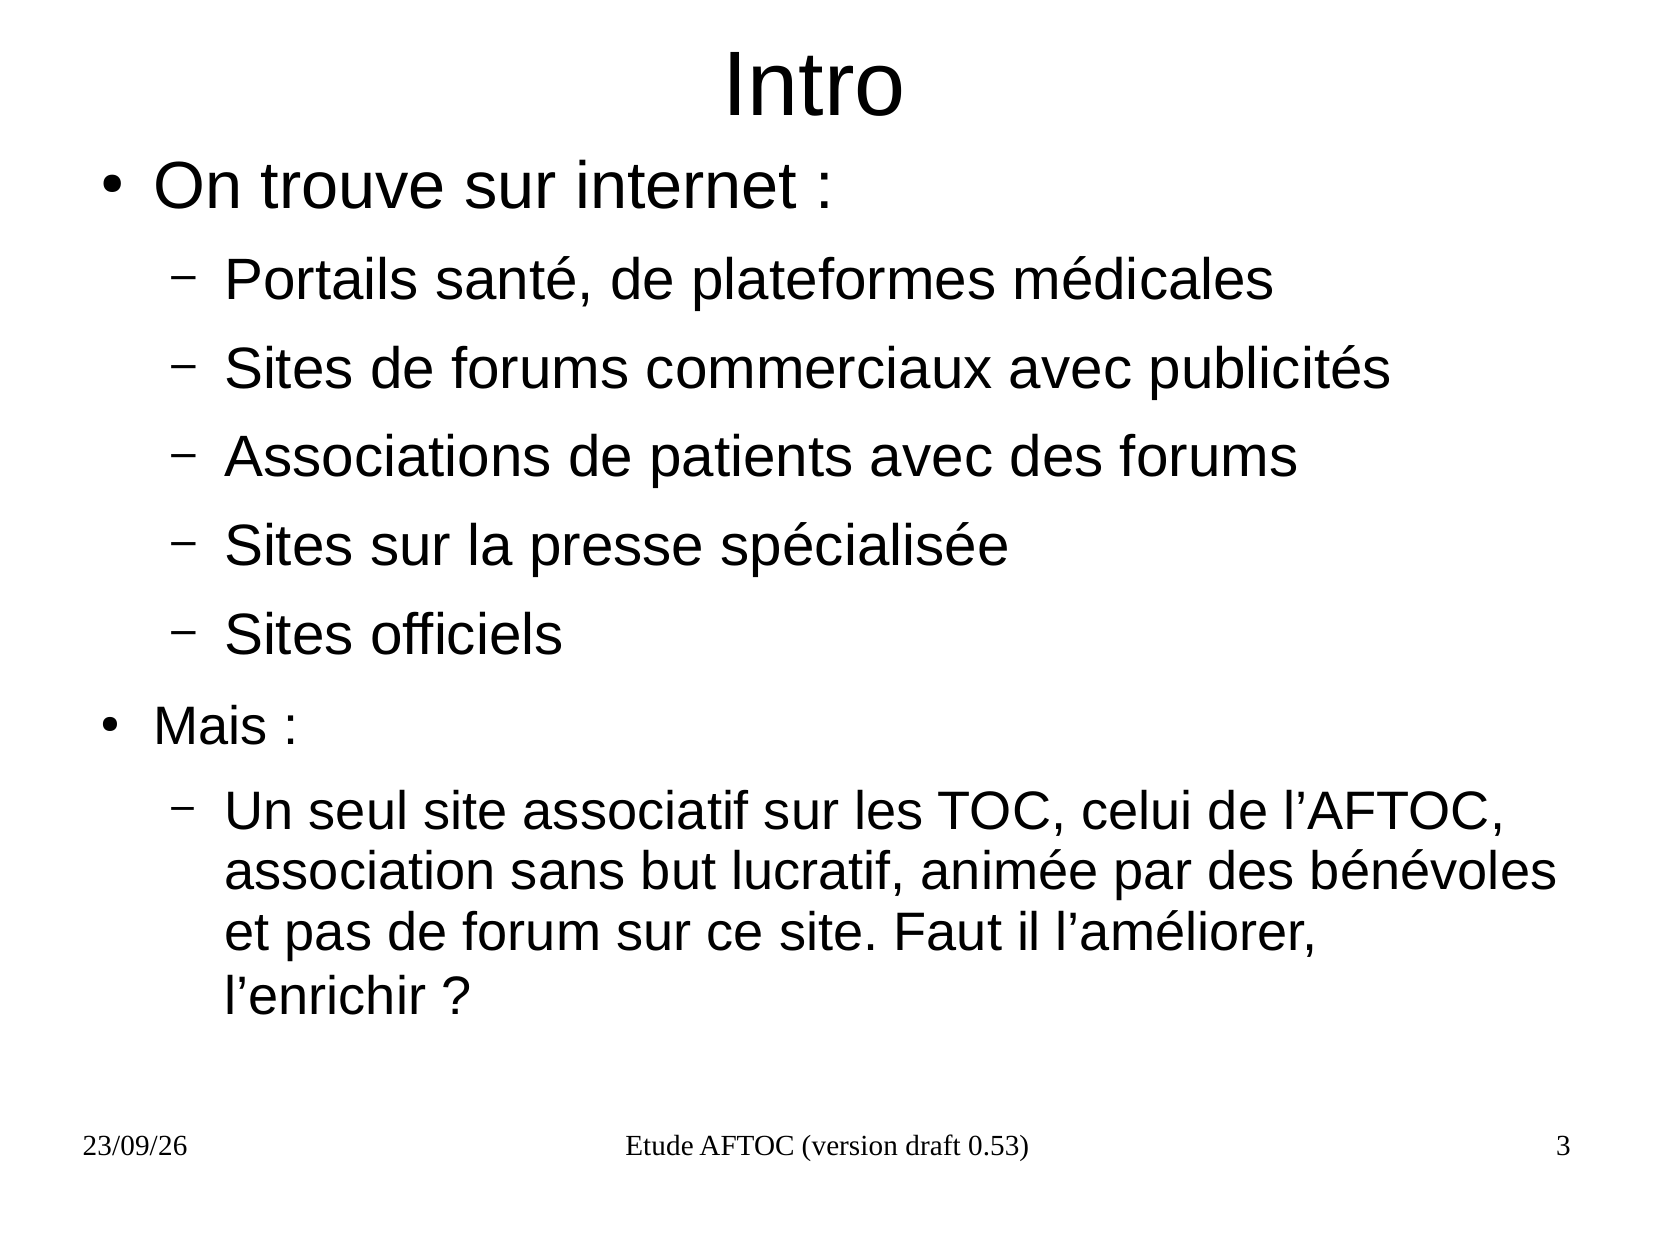

# Intro
On trouve sur internet :
Portails santé, de plateformes médicales
Sites de forums commerciaux avec publicités
Associations de patients avec des forums
Sites sur la presse spécialisée
Sites officiels
Mais :
Un seul site associatif sur les TOC, celui de l’AFTOC, association sans but lucratif, animée par des bénévoles et pas de forum sur ce site. Faut il l’améliorer, l’enrichir ?
Etude AFTOC (version draft 0.53)
3